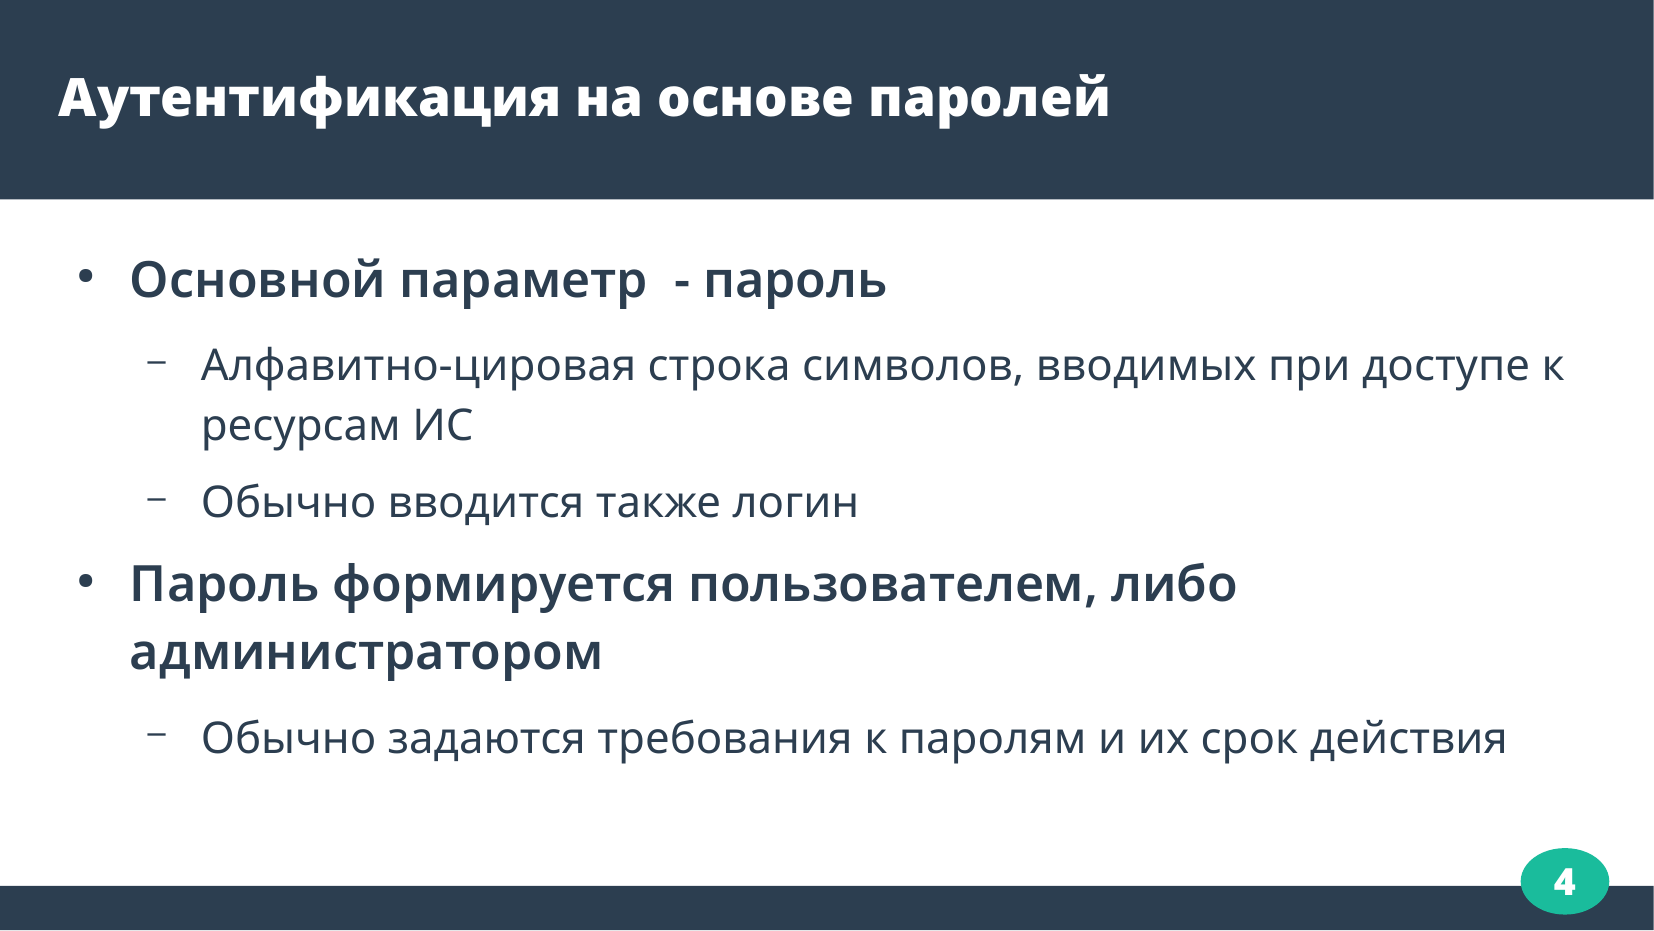

# Аутентификация на основе паролей
Основной параметр - пароль
Алфавитно-цировая строка символов, вводимых при доступе к ресурсам ИС
Обычно вводится также логин
Пароль формируется пользователем, либо администратором
Обычно задаются требования к паролям и их срок действия
4